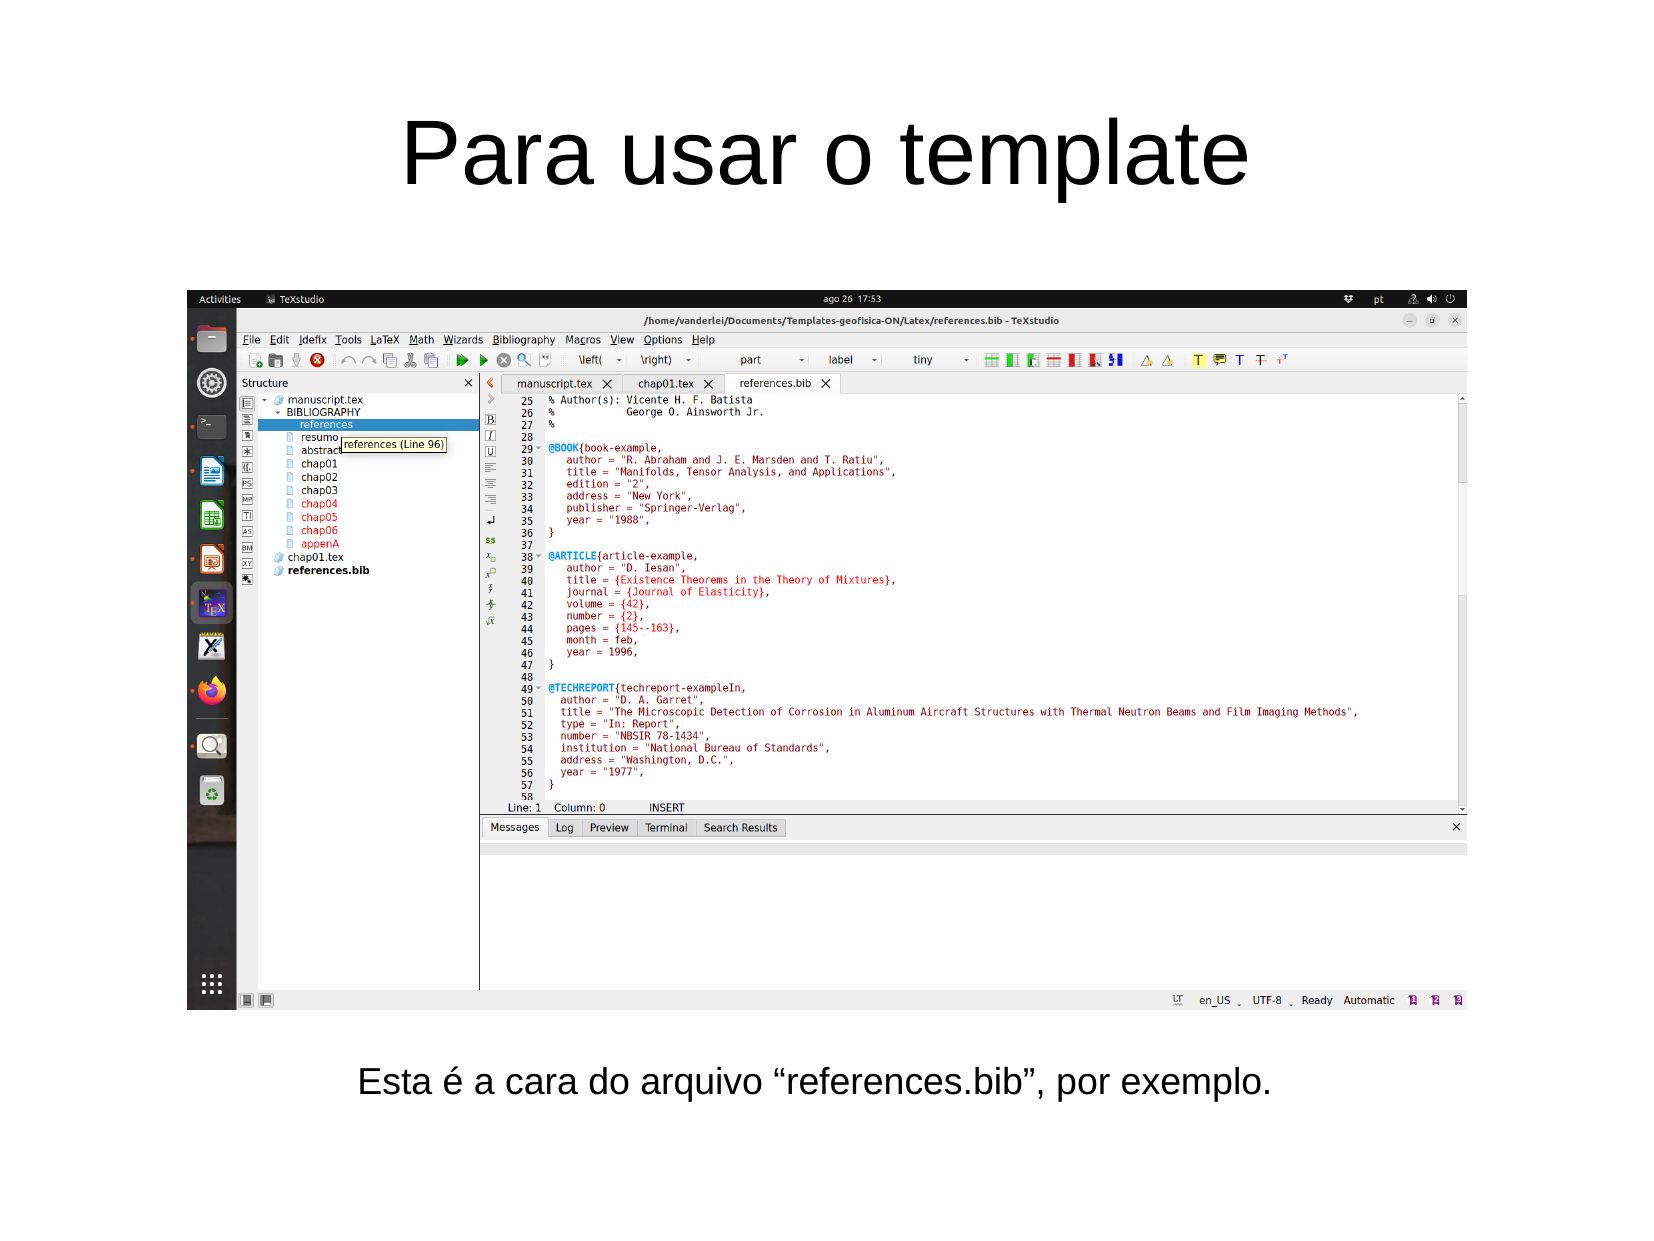

# Para usar o template
Esta é a cara do arquivo “references.bib”, por exemplo.